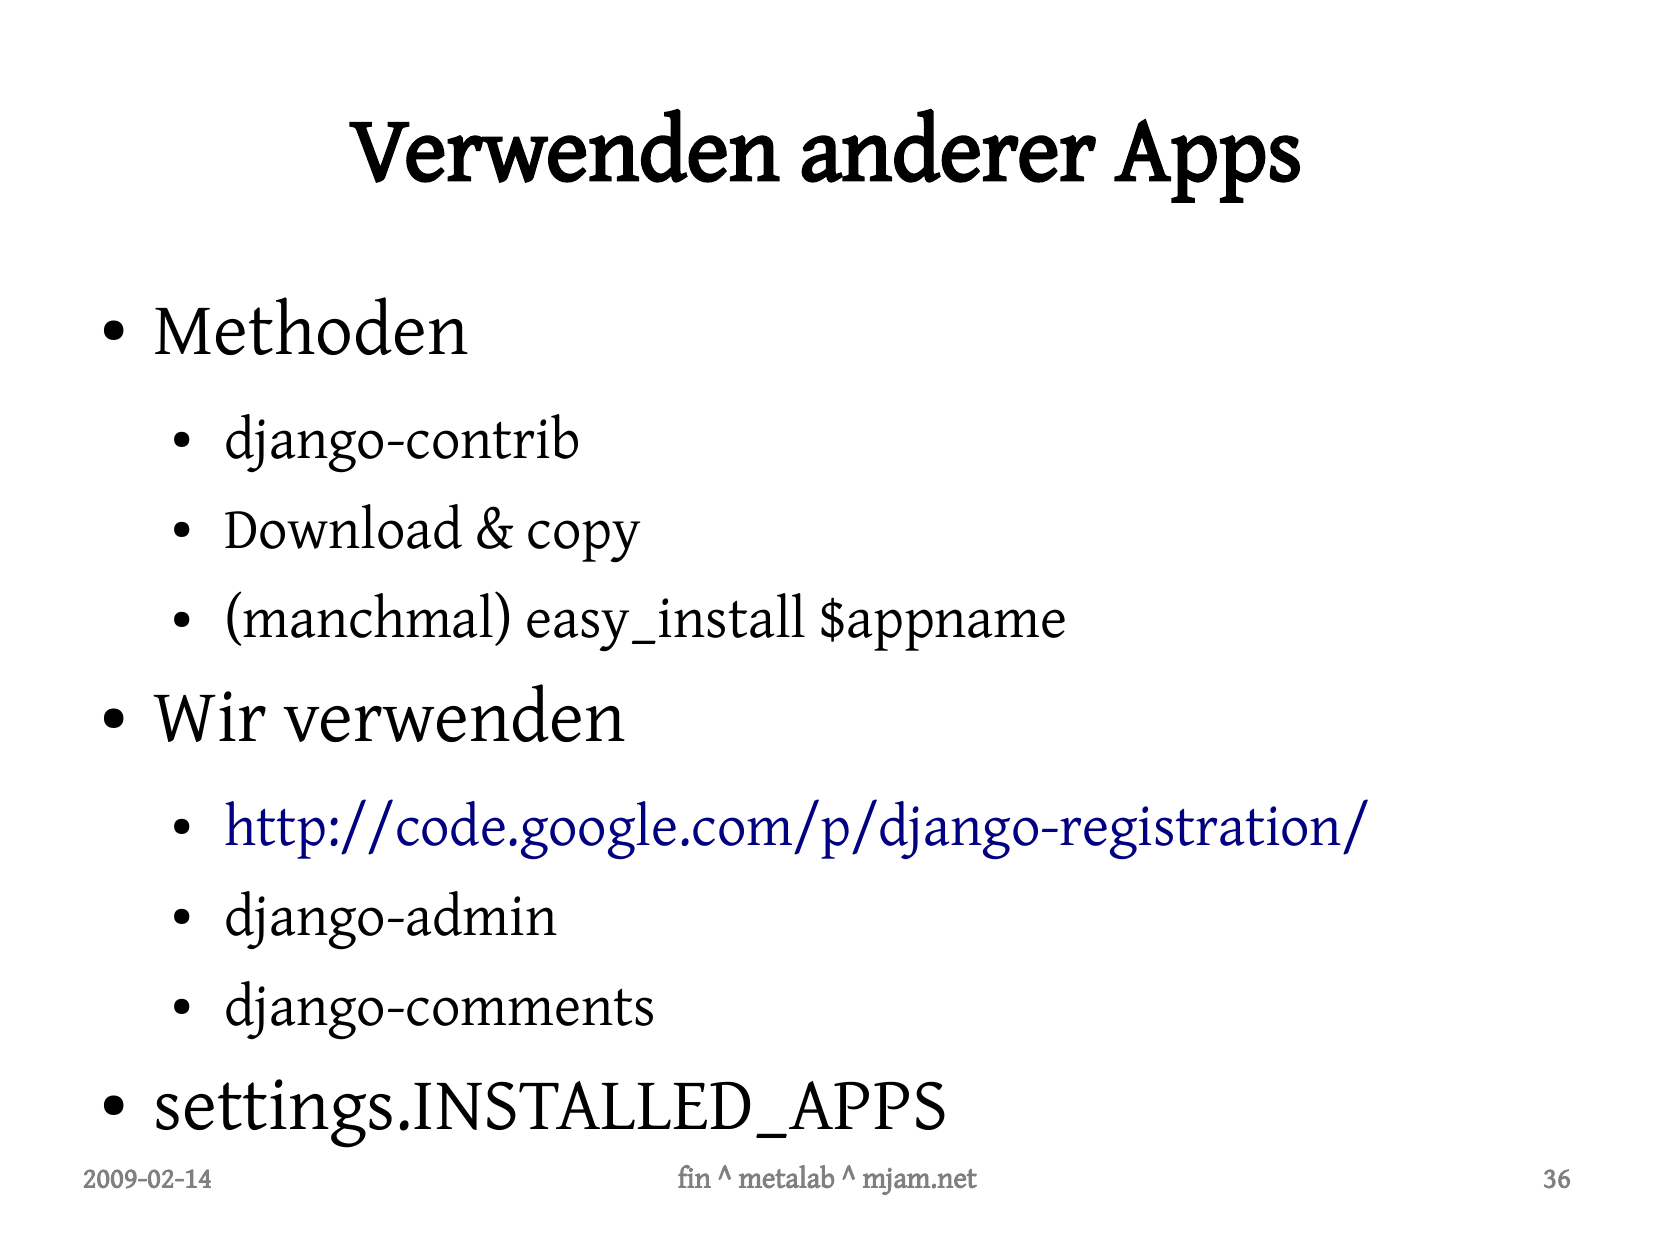

# Verwenden anderer Apps
Methoden
django-contrib
Download & copy
(manchmal) easy_install $appname
Wir verwenden
http://code.google.com/p/django-registration/
django-admin
django-comments
settings.INSTALLED_APPS
2009-02-14
fin ^ metalab ^ mjam.net
36